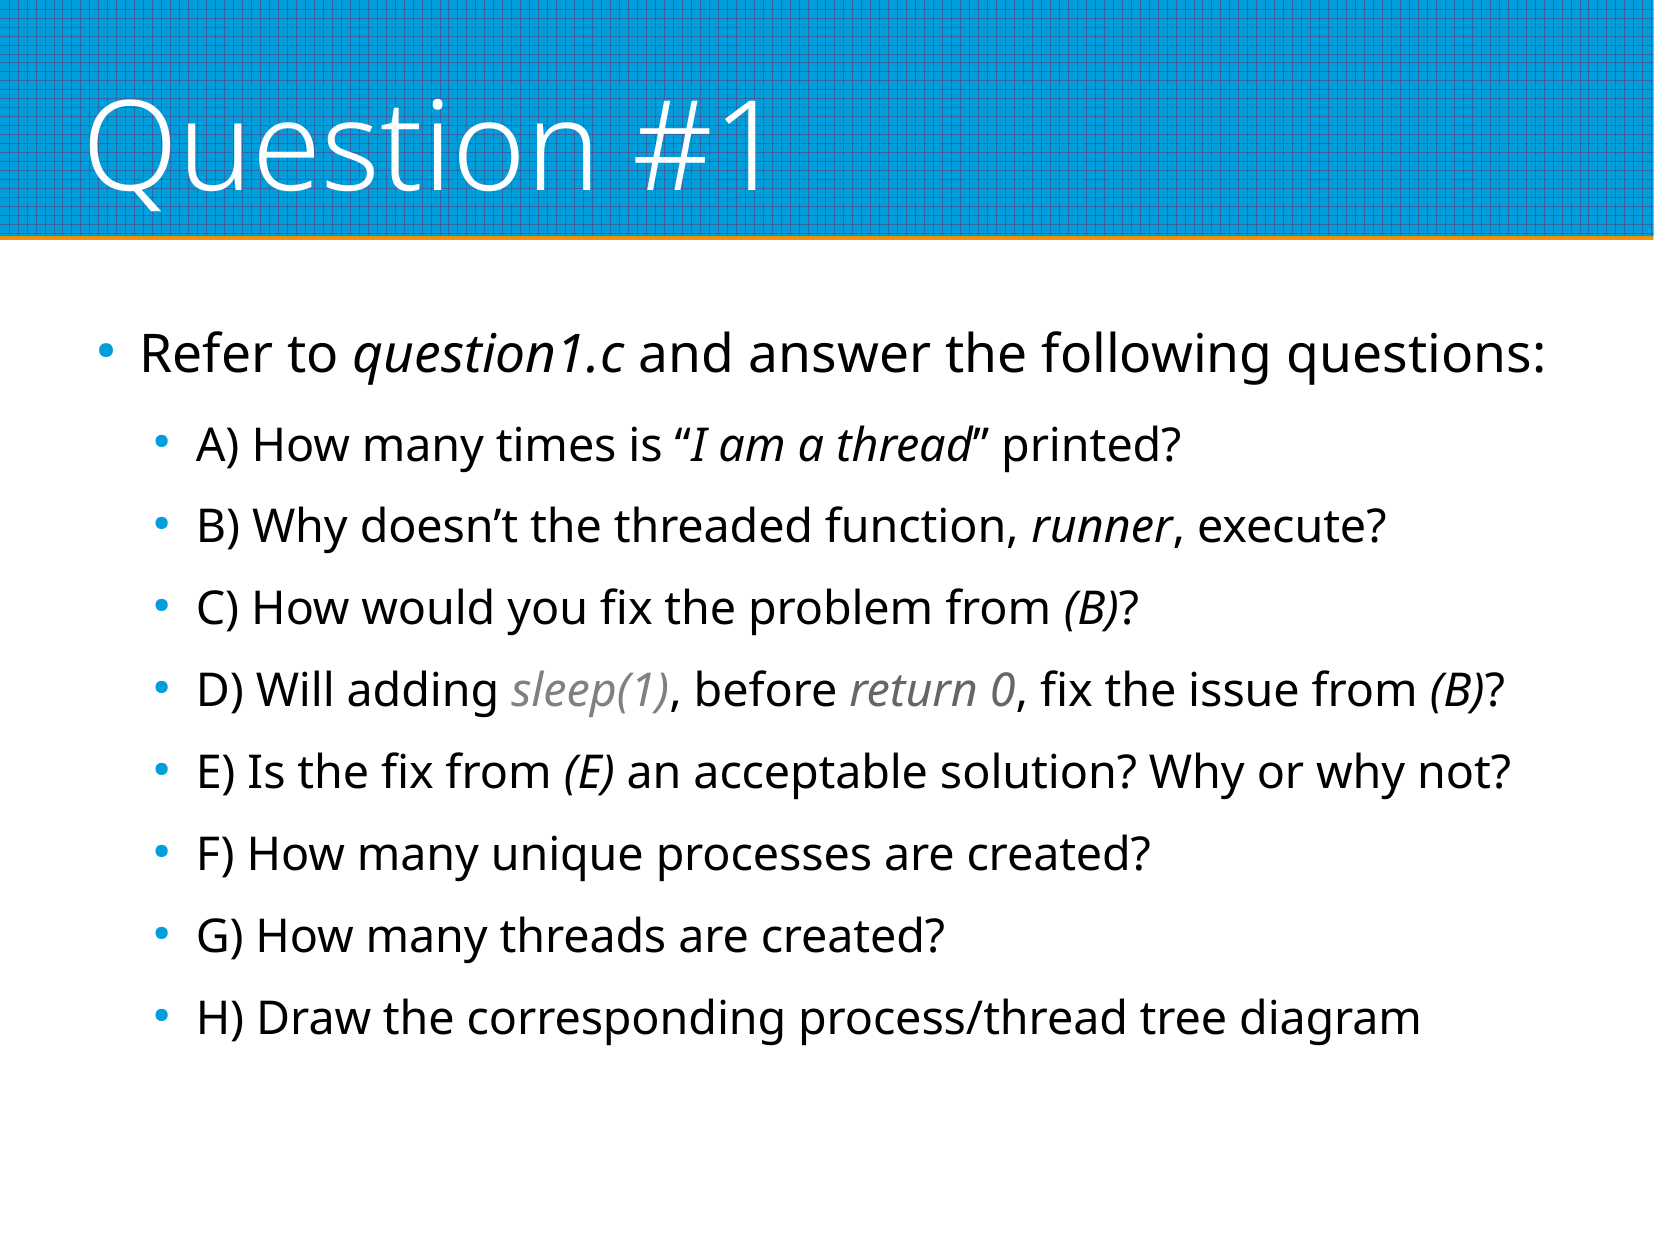

# Question #1
Refer to question1.c and answer the following questions:
A) How many times is ‘‘I am a thread’’ printed?
B) Why doesn’t the threaded function, runner, execute?
C) How would you fix the problem from (B)?
D) Will adding sleep(1), before return 0, fix the issue from (B)?
E) Is the fix from (E) an acceptable solution? Why or why not?
F) How many unique processes are created?
G) How many threads are created?
H) Draw the corresponding process/thread tree diagram